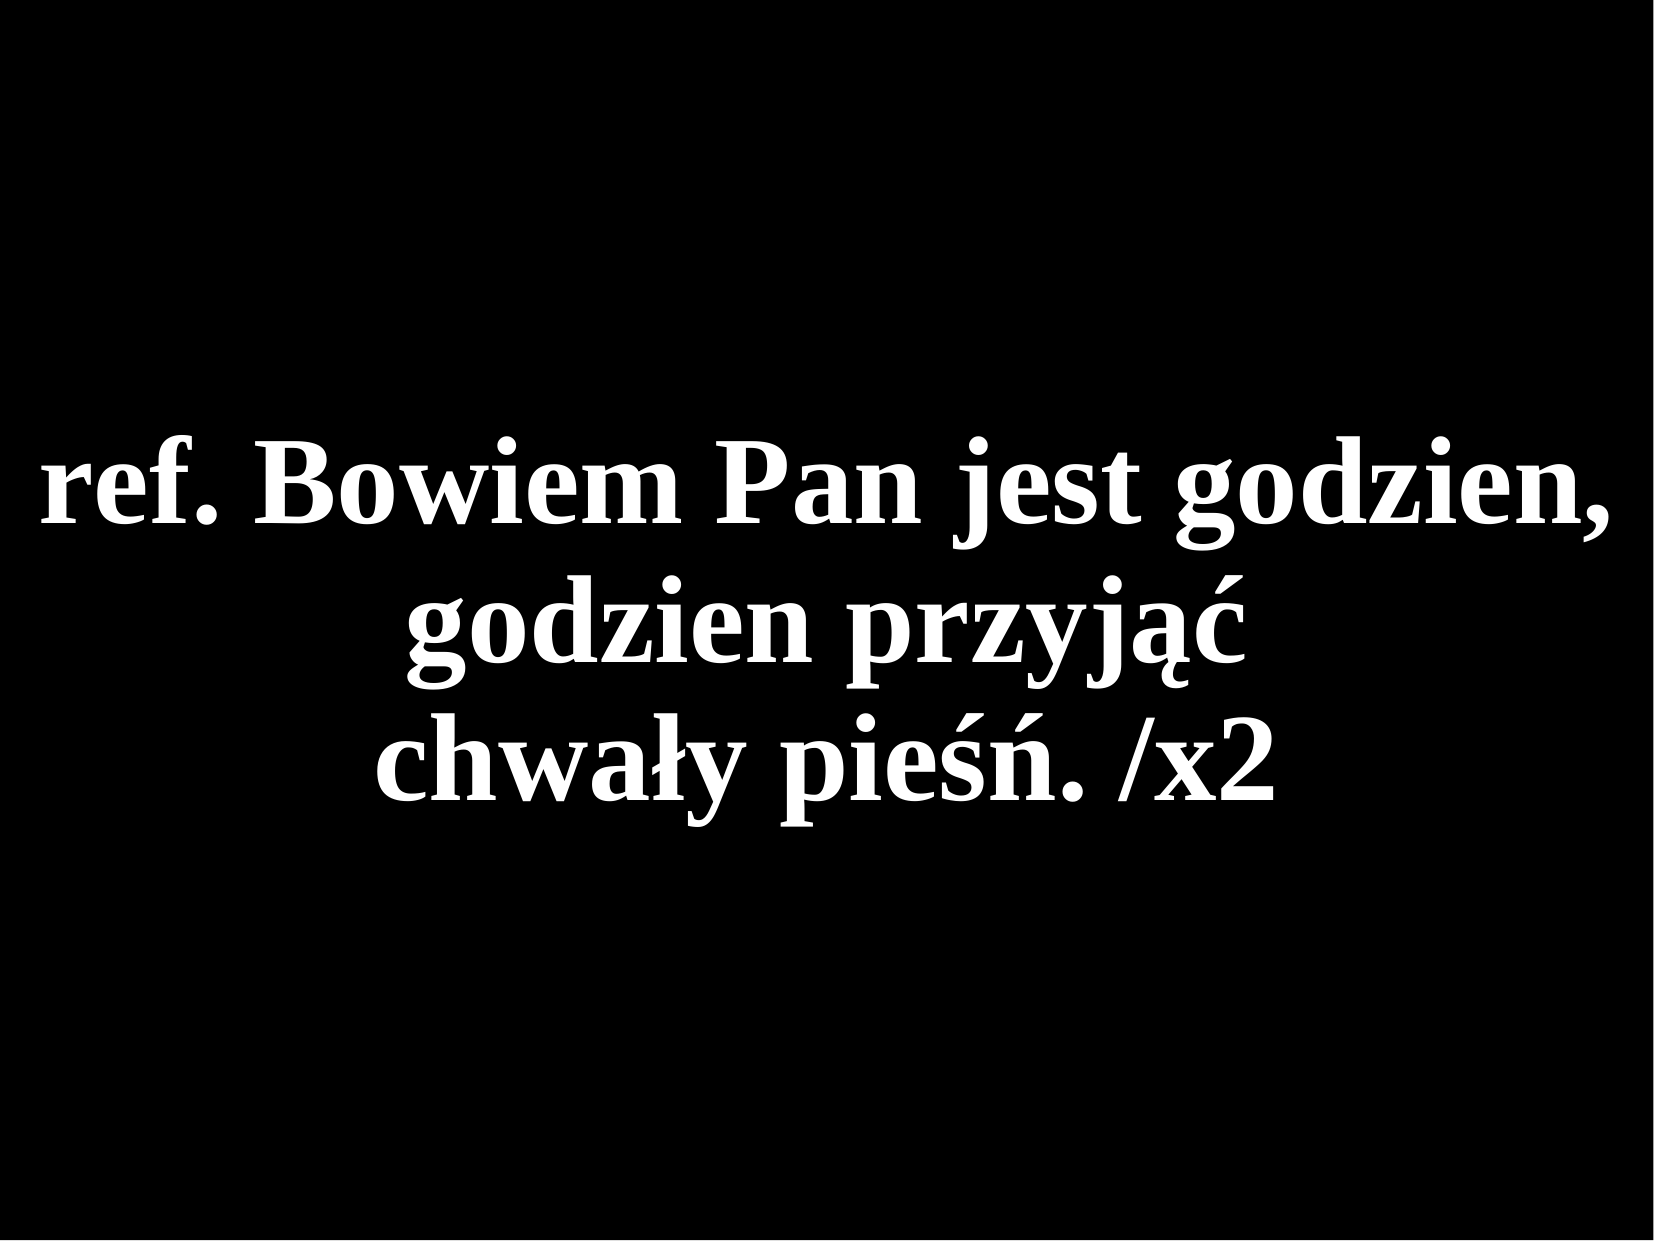

# ref. Bowiem Pan jest godzien, godzien przyjąć chwały pieśń. /x2